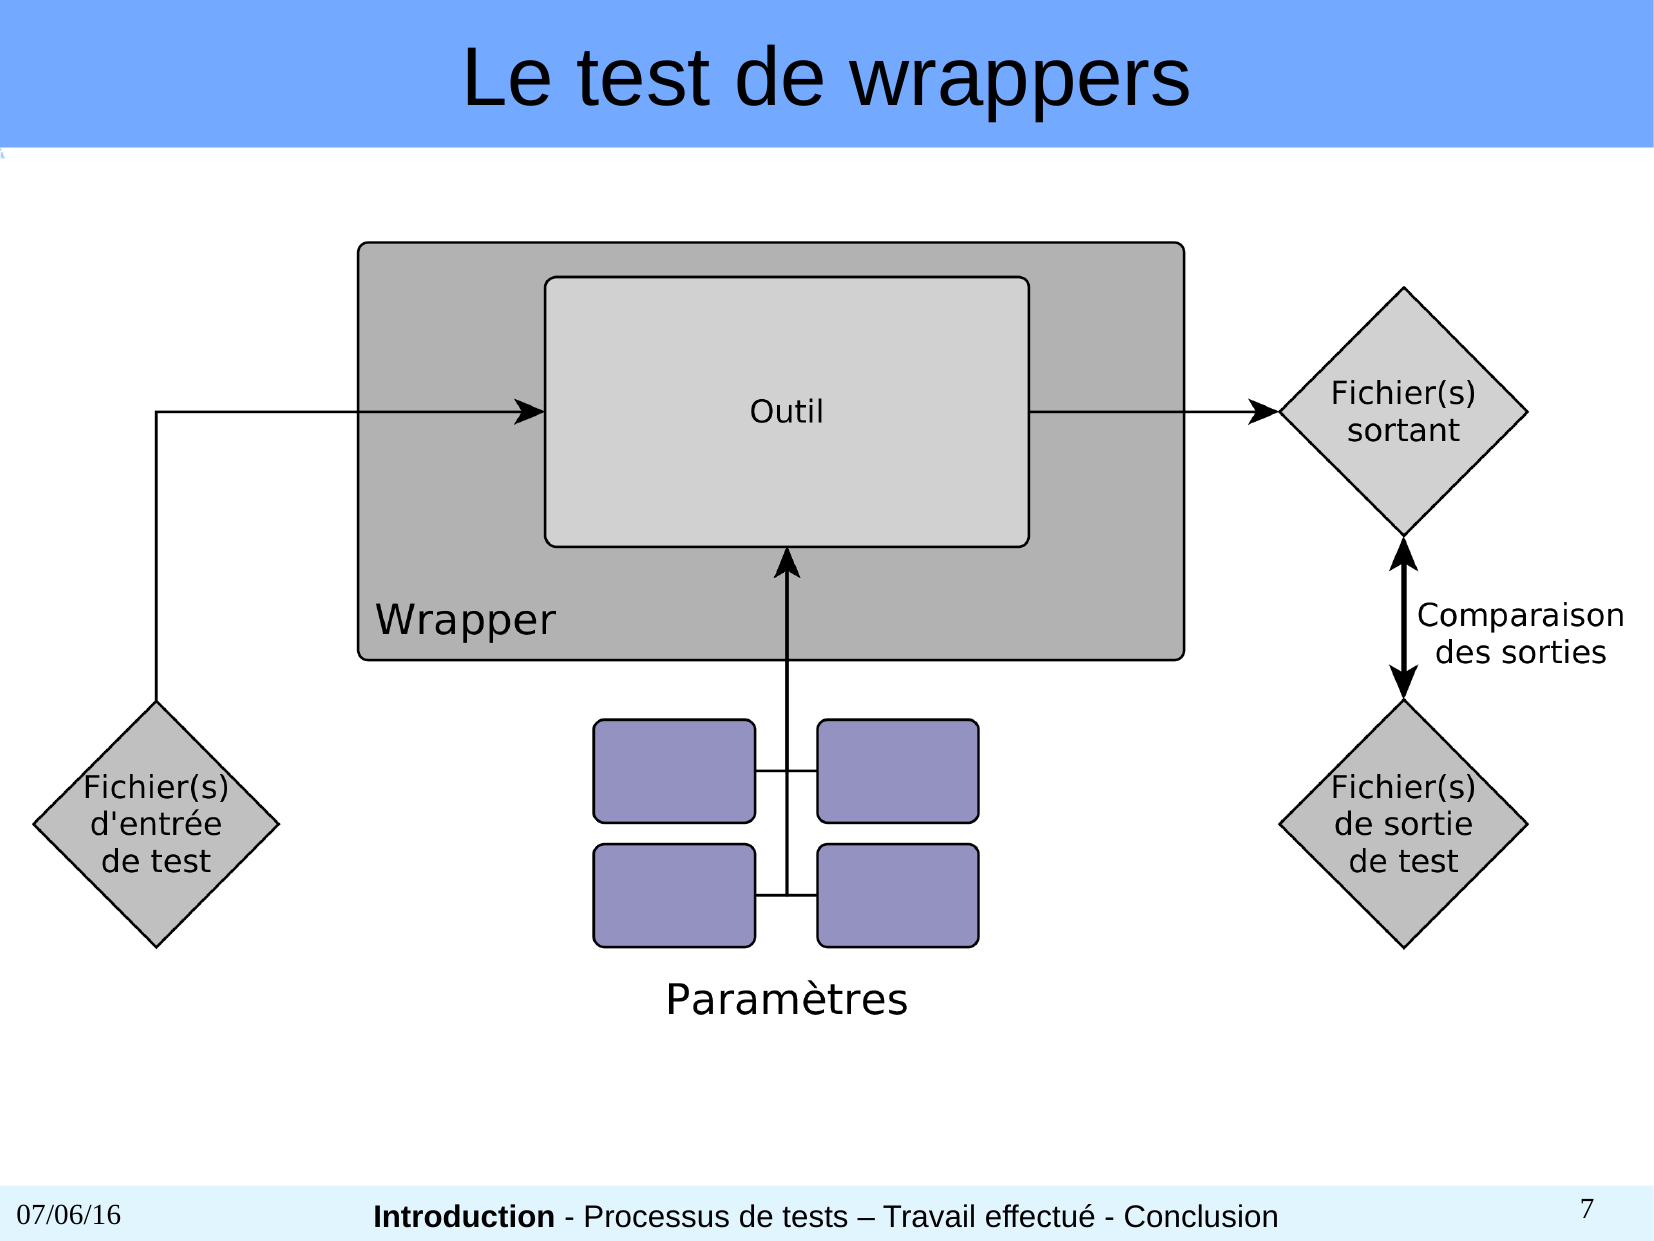

# Le test de wrappers
7
Introduction - Processus de tests - Travail éffectué - Conclusion
07/06/16